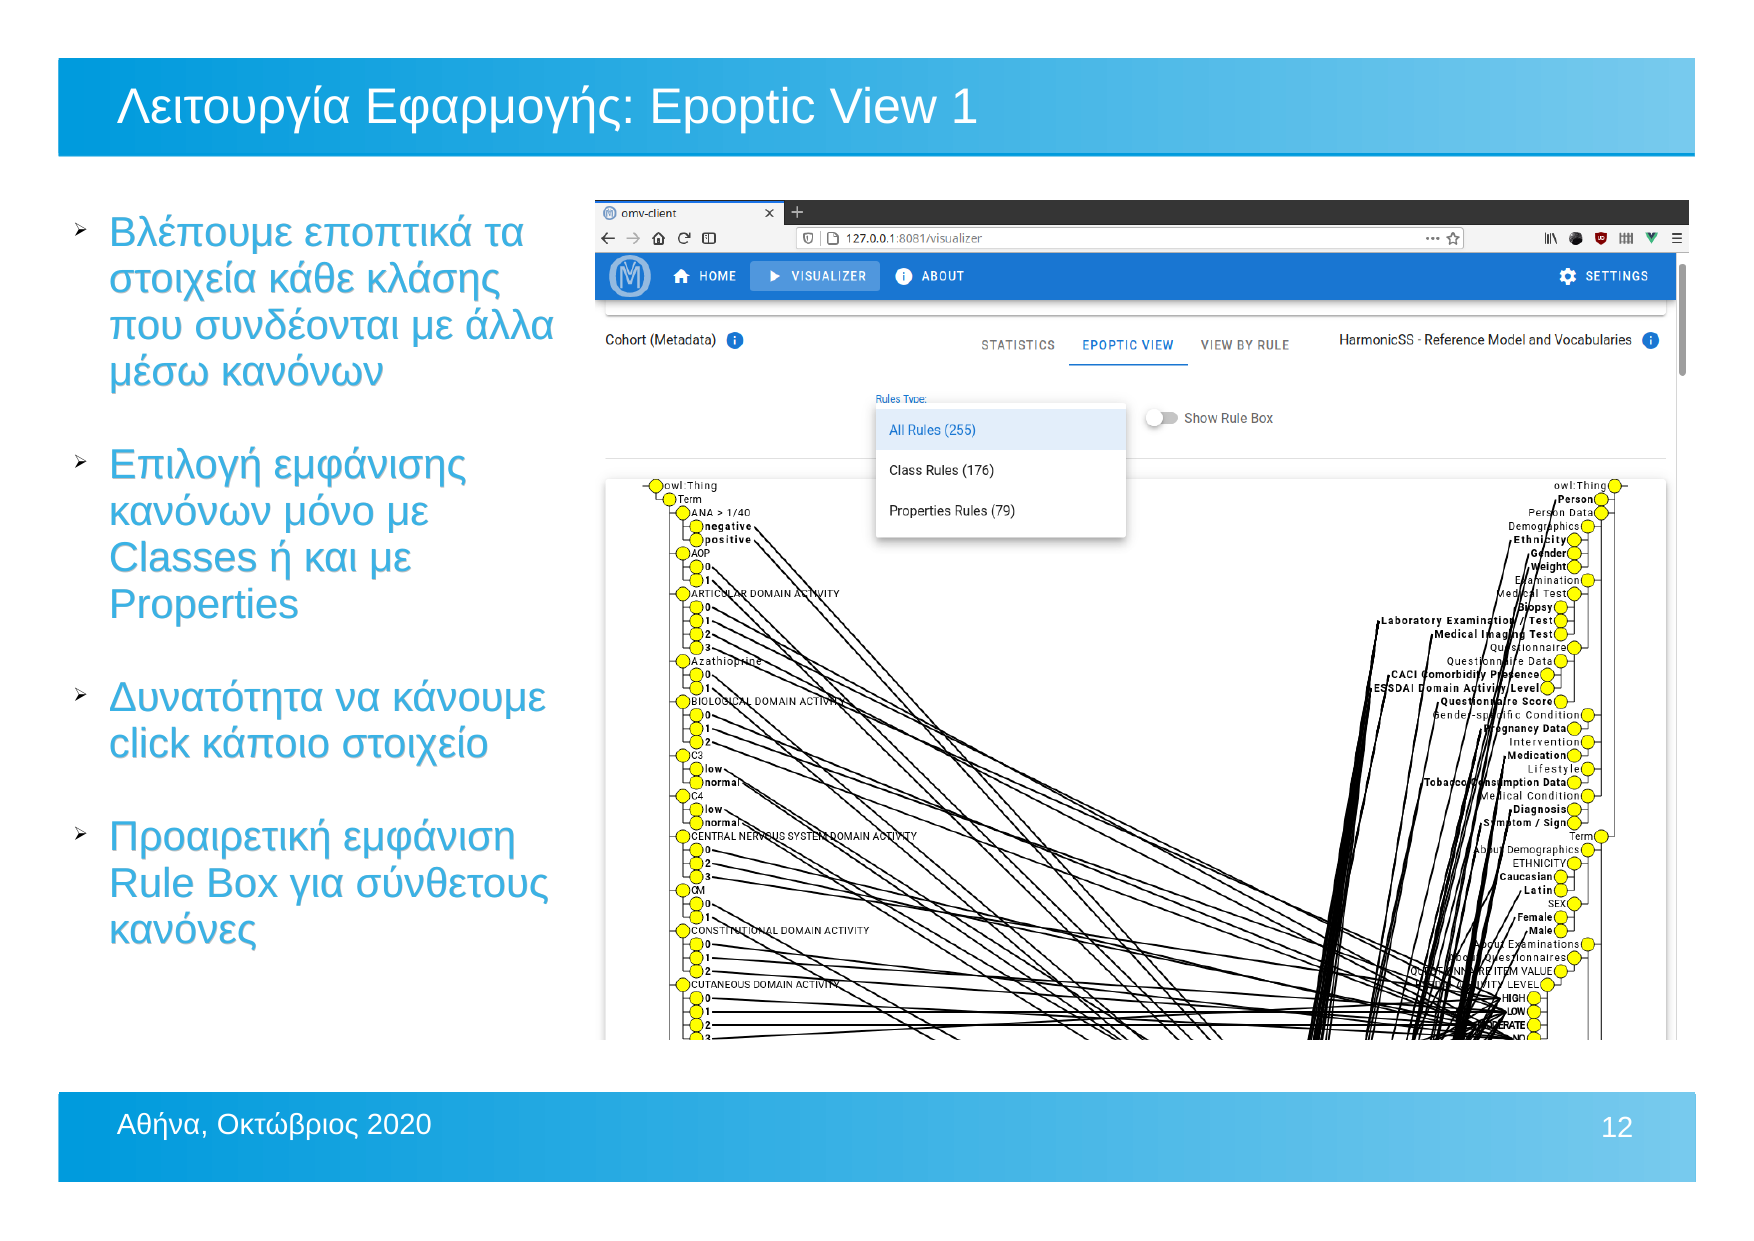

# Λειτουργία Εφαρμογής: Epoptic View 1
Βλέπουμε εποπτικά τα στοιχεία κάθε κλάσης που συνδέονται με άλλα μέσω κανόνων
Επιλογή εμφάνισης κανόνων μόνο με Classes ή και με Properties
Δυνατότητα να κάνουμε click κάποιο στοιχείο
Προαιρετική εμφάνιση Rule Box για σύνθετους κανόνες
12